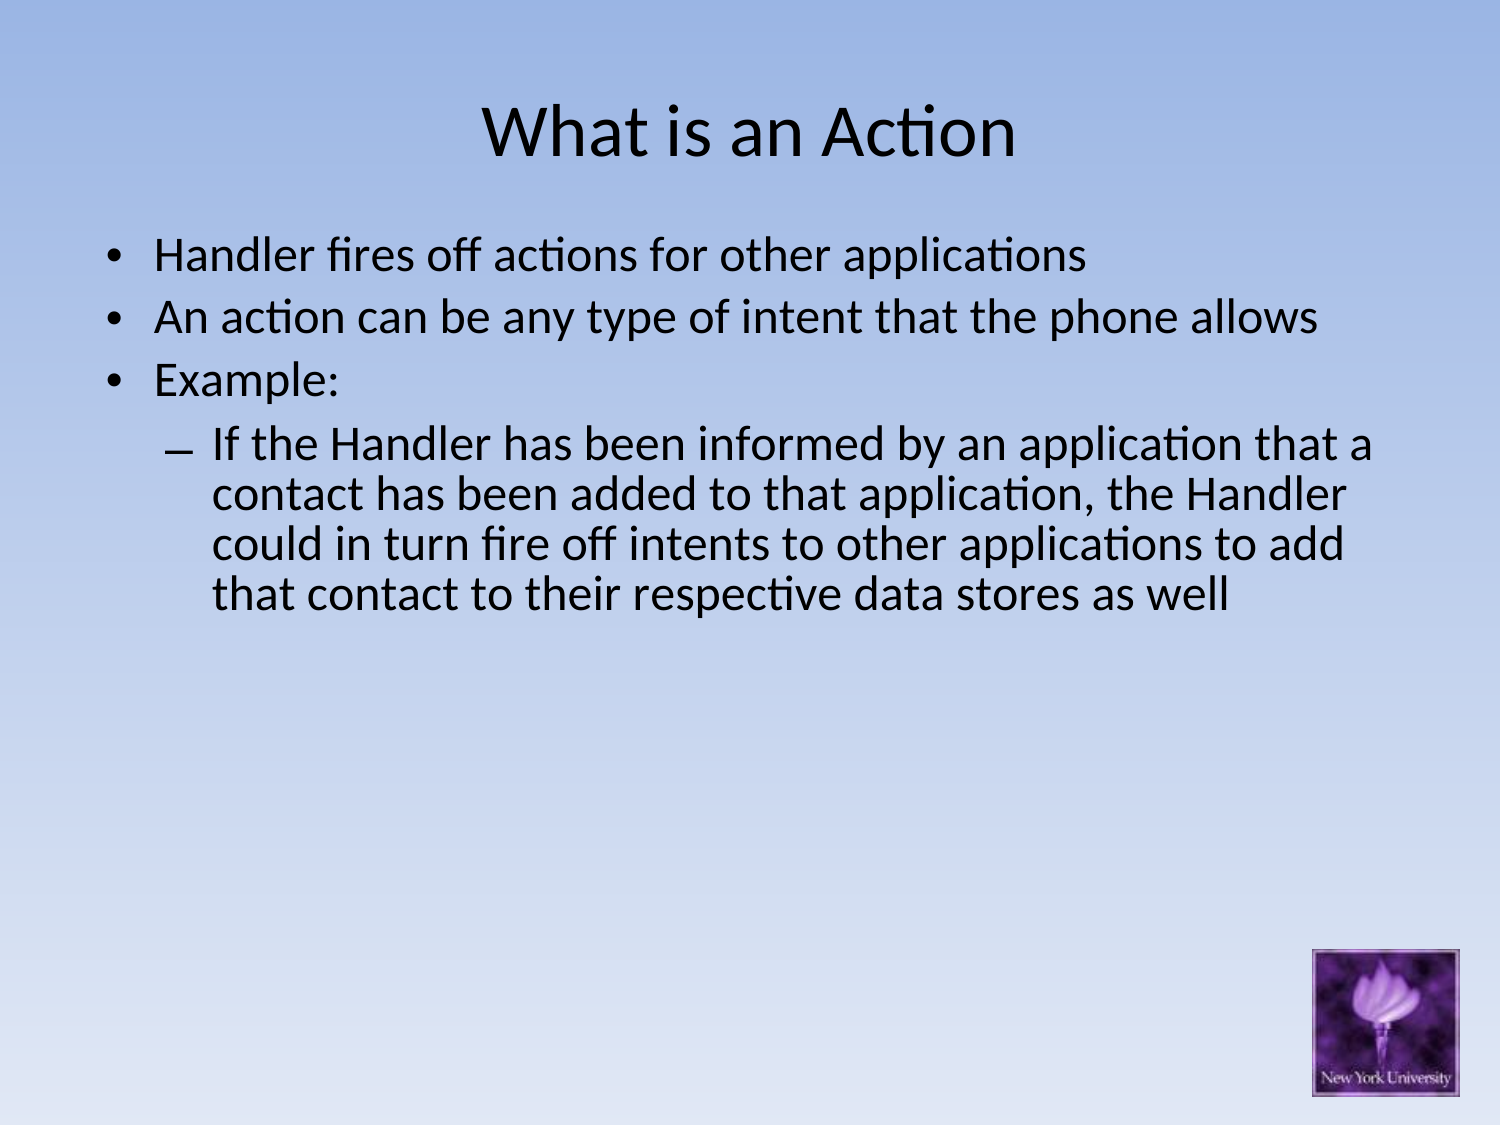

# What is an Action
Handler fires off actions for other applications
An action can be any type of intent that the phone allows
Example:
If the Handler has been informed by an application that a contact has been added to that application, the Handler could in turn fire off intents to other applications to add that contact to their respective data stores as well